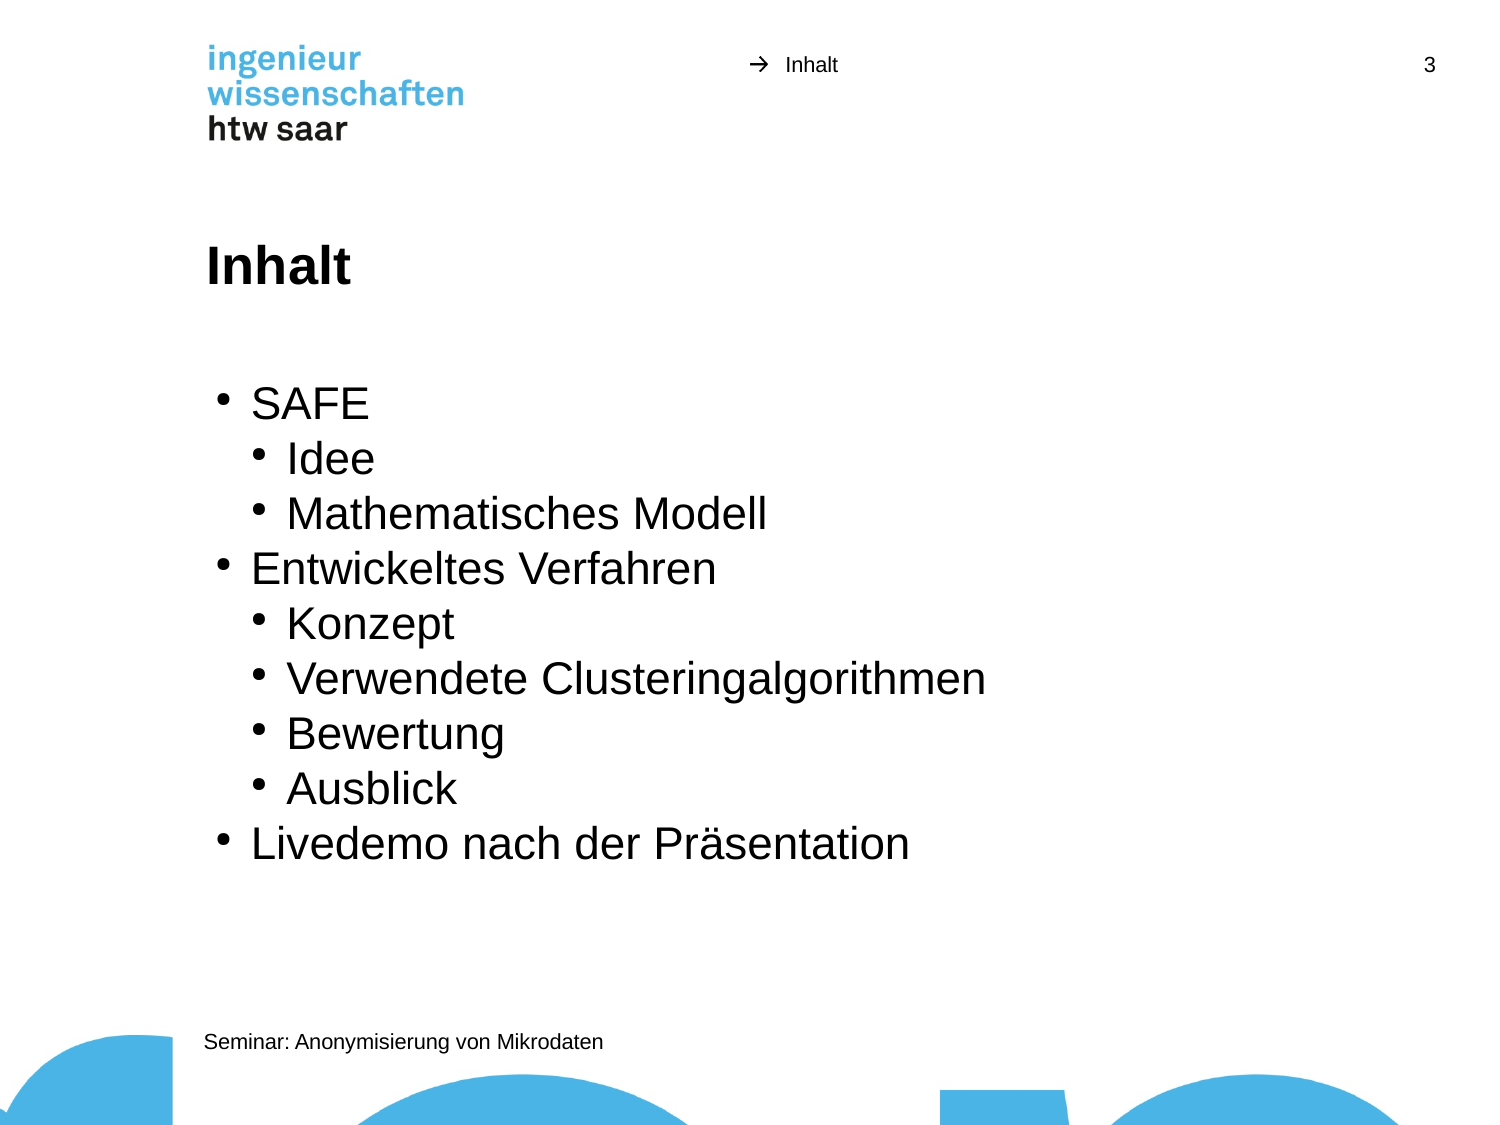

Inhalt
Inhalt
SAFE
Idee
Mathematisches Modell
Entwickeltes Verfahren
Konzept
Verwendete Clusteringalgorithmen
Bewertung
Ausblick
Livedemo nach der Präsentation
Seminar: Anonymisierung von Mikrodaten